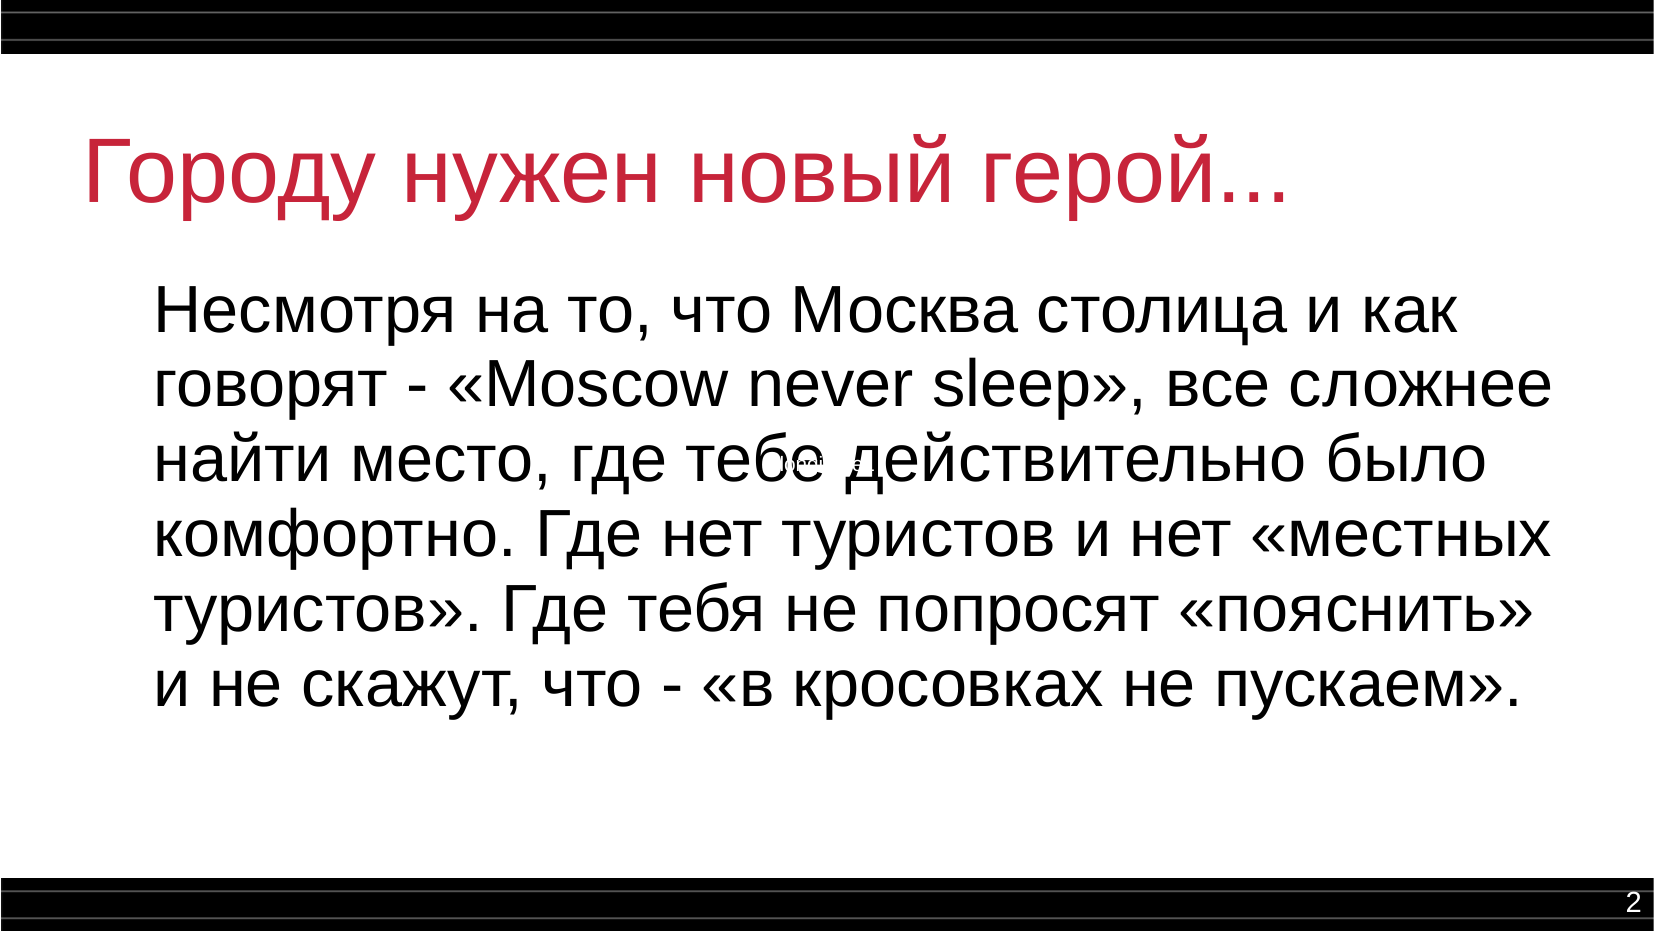

# Городу нужен новый герой...
Несмотря на то, что Москва столица и как говорят - «Moscow never sleep», все сложнее найти место, где тебе действительно было комфортно. Где нет туристов и нет «местных туристов». Где тебя не попросят «пояснить» и не скажут, что - «в кросовках не пускаем».
longitude1